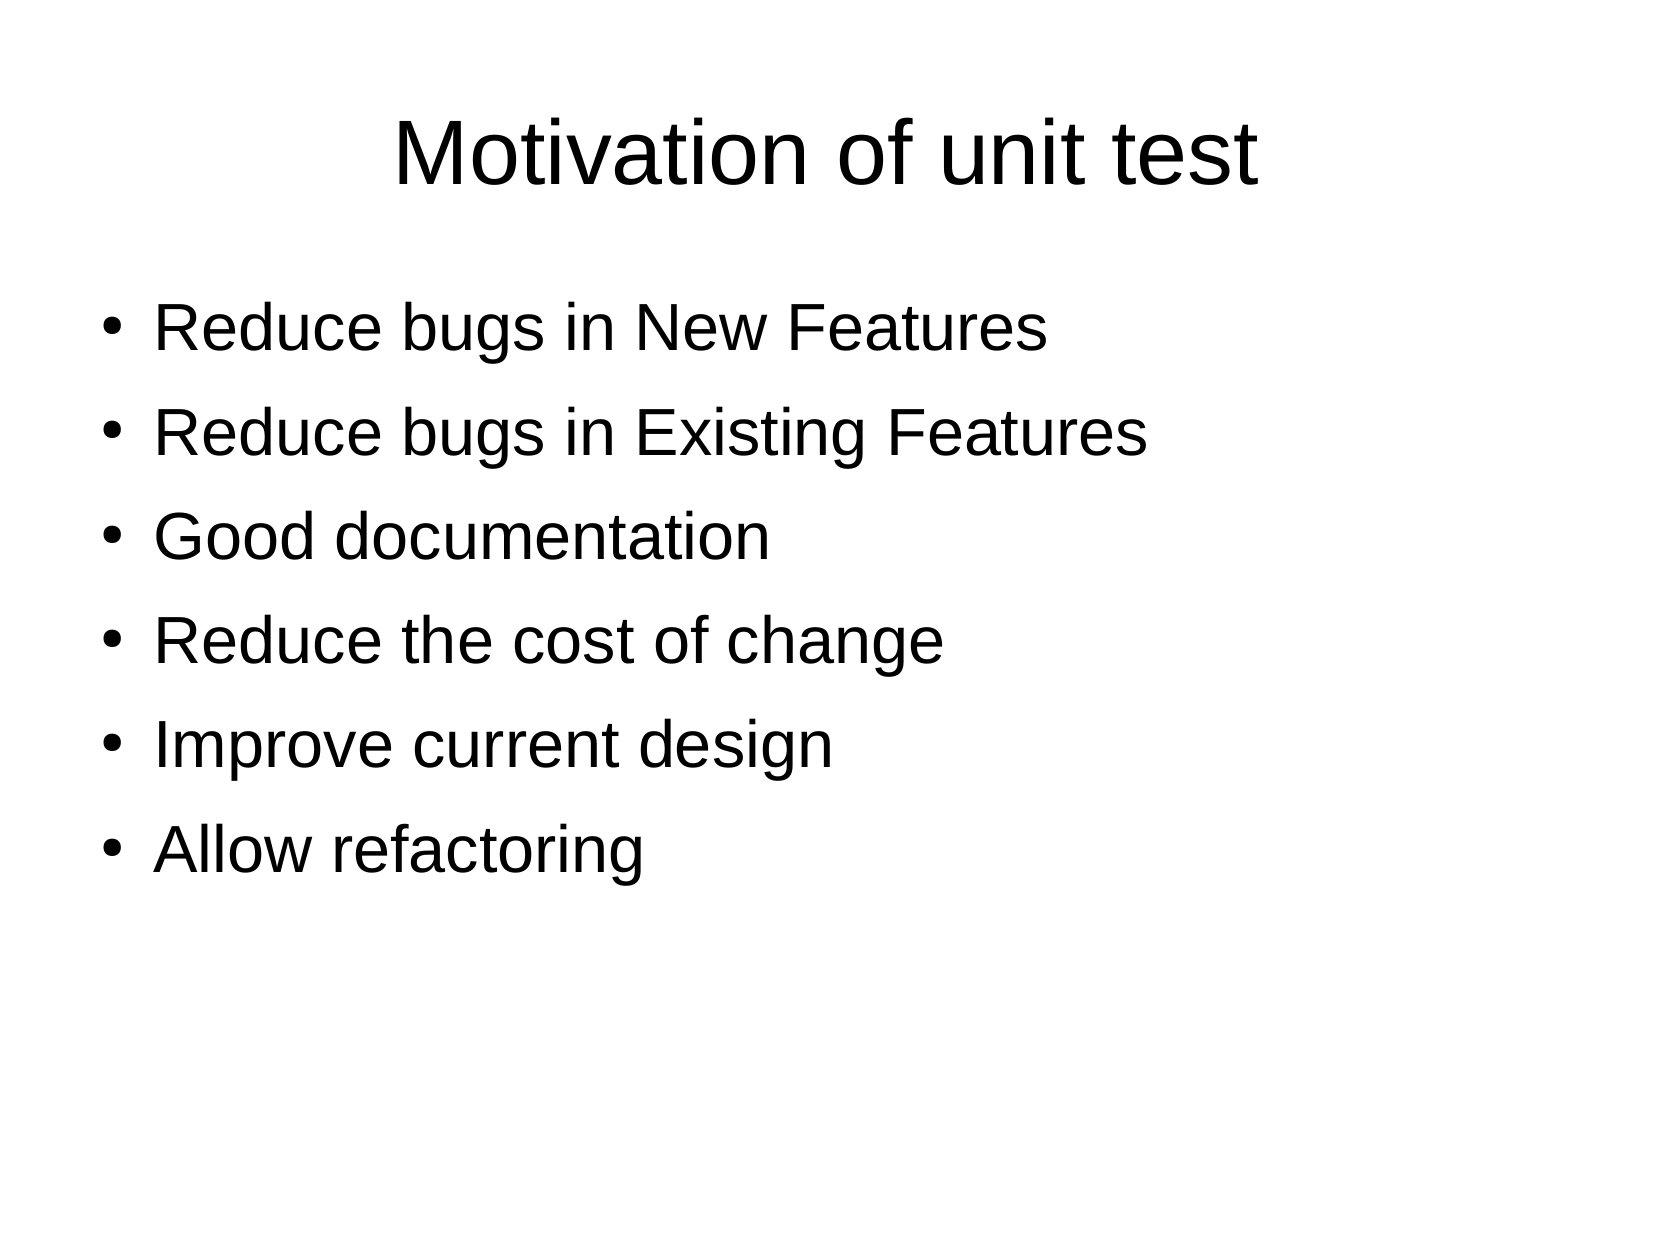

# Motivation of unit test
Reduce bugs in New Features
Reduce bugs in Existing Features
Good documentation
Reduce the cost of change
Improve current design
Allow refactoring